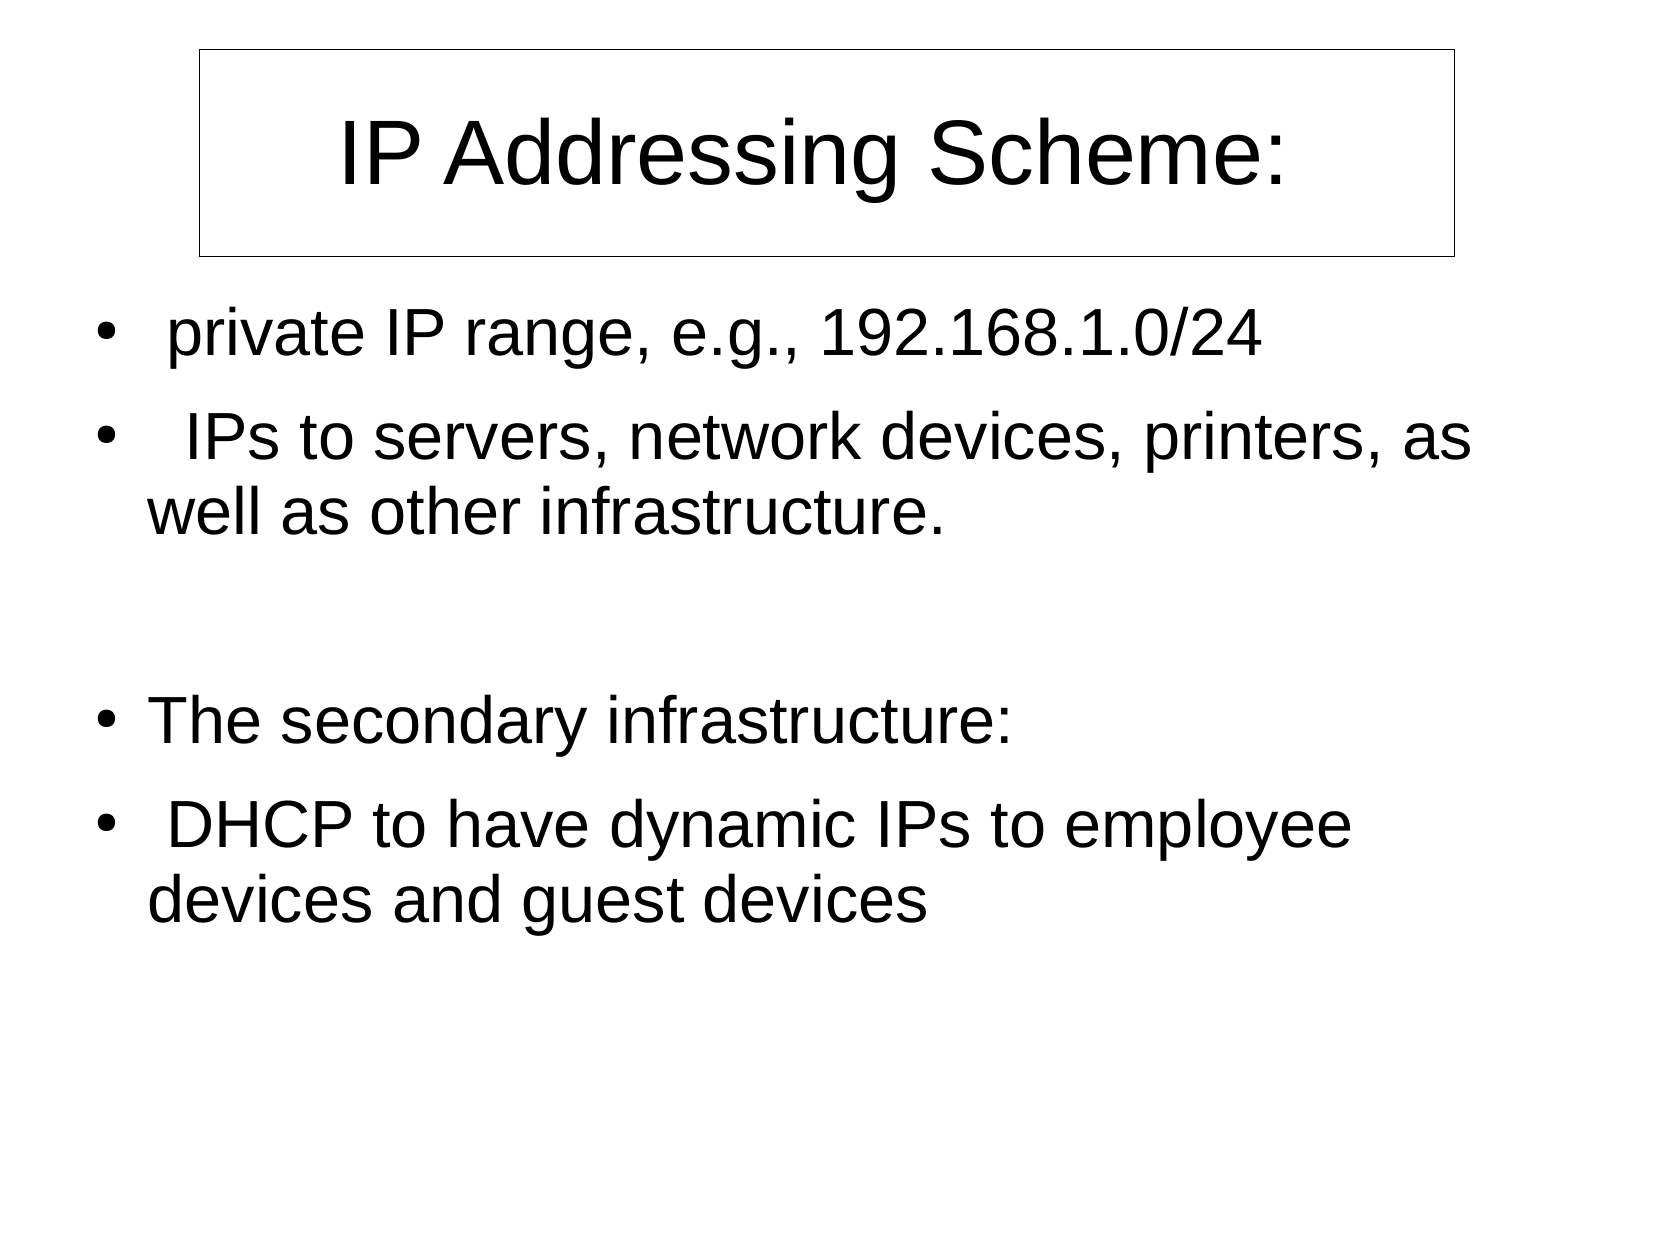

# IP Addressing Scheme:
 private IP range, e.g., 192.168.1.0/24
 IPs to servers, network devices, printers, as well as other infrastructure.
The secondary infrastructure:
 DHCP to have dynamic IPs to employee devices and guest devices